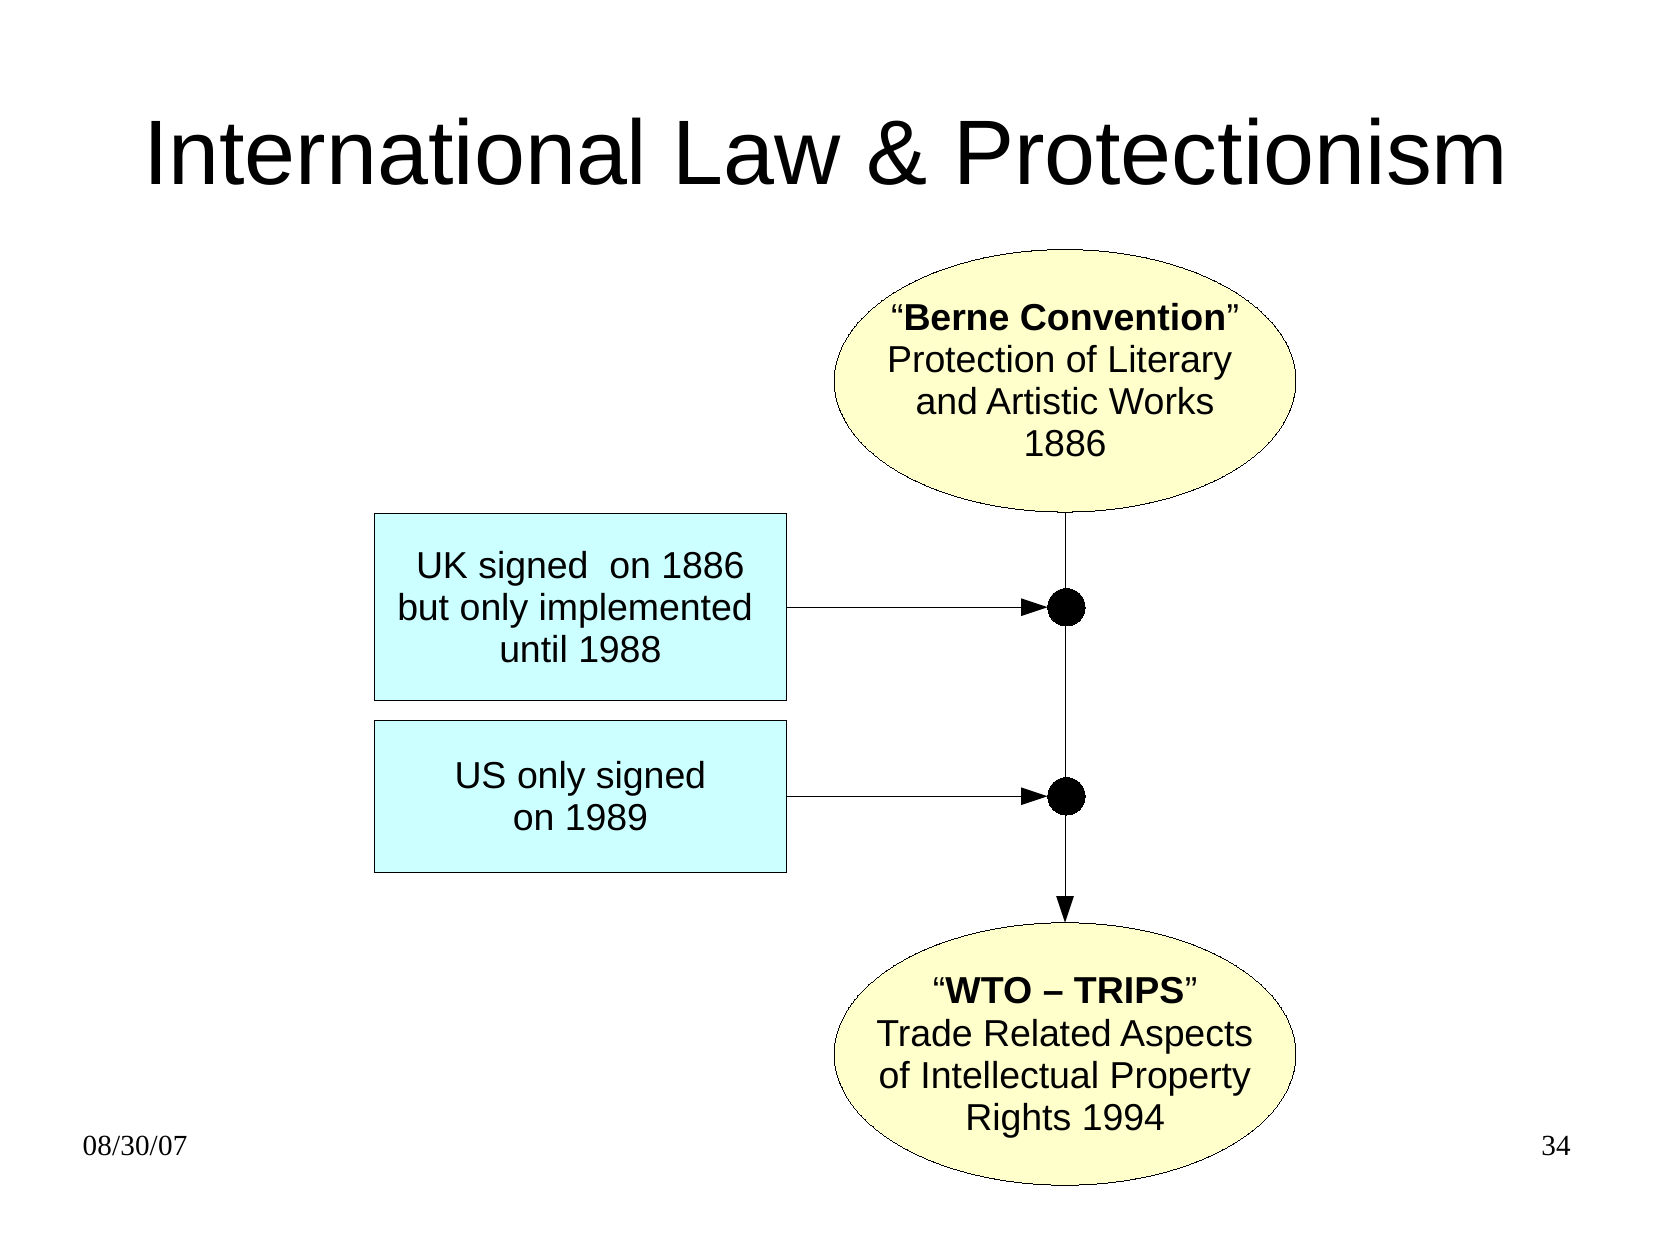

# International Law & Protectionism
“Berne Convention”
Protection of Literary
and Artistic Works
1886
UK signed on 1886
but only implemented
until 1988
US only signed
on 1989
“WTO – TRIPS”
Trade Related Aspects
of Intellectual Property
Rights 1994
08/30/07
34